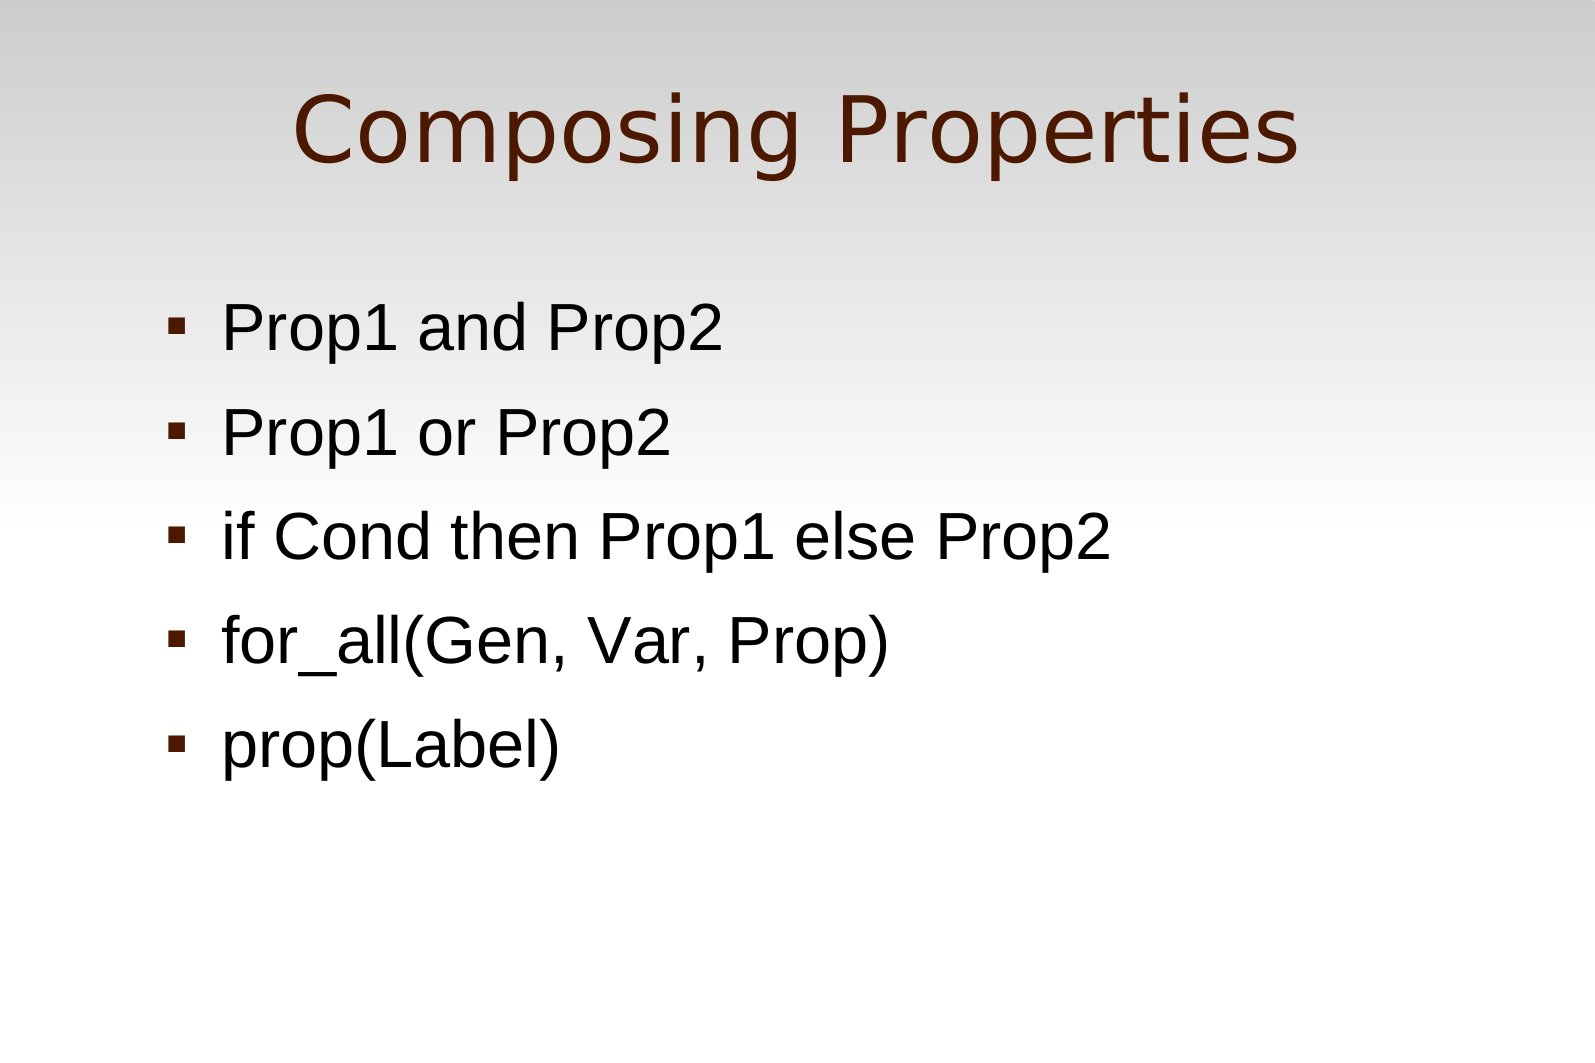

# Composing Properties
Prop1 and Prop2
Prop1 or Prop2
if Cond then Prop1 else Prop2
for_all(Gen, Var, Prop)
prop(Label)